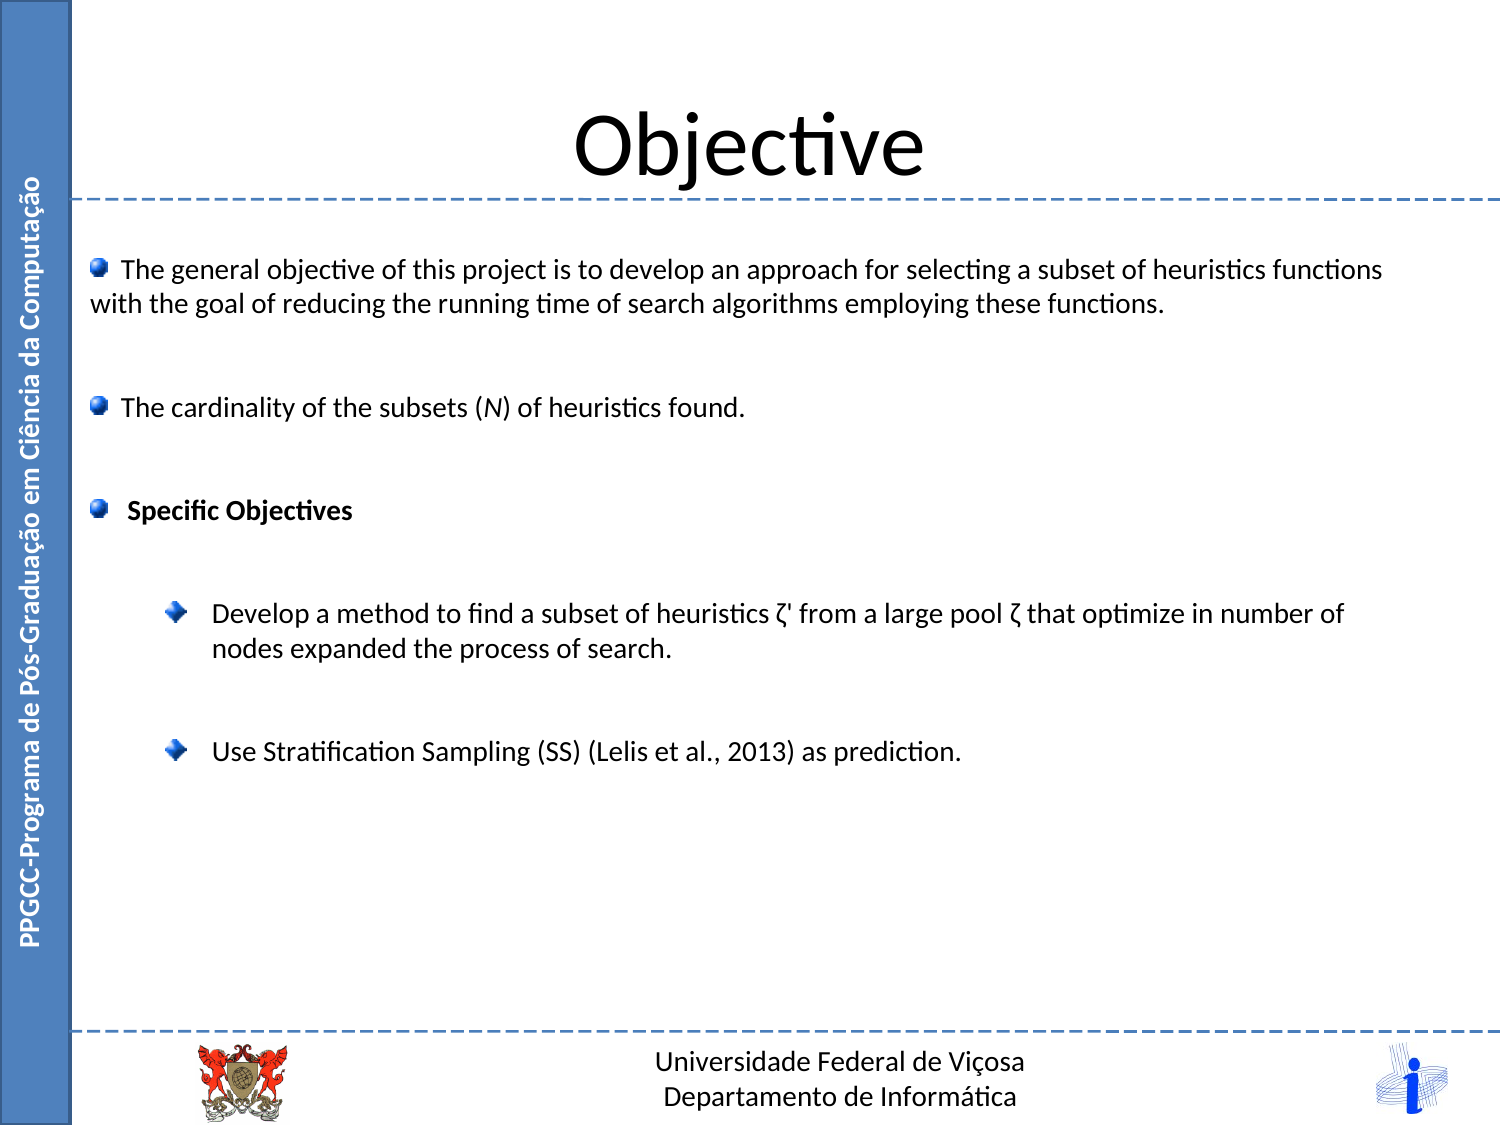

Objective
 The general objective of this project is to develop an approach for selecting a subset of heuristics functions with the goal of reducing the running time of search algorithms employing these functions.
 The cardinality of the subsets (N) of heuristics found.
 Specific Objectives
Develop a method to find a subset of heuristics ζ' from a large pool ζ that optimize in number of nodes expanded the process of search.
Use Stratification Sampling (SS) (Lelis et al., 2013) as prediction.
PPGCC-Programa de Pós-Graduação em Ciência da Computação
Universidade Federal de Viçosa
Departamento de Informática